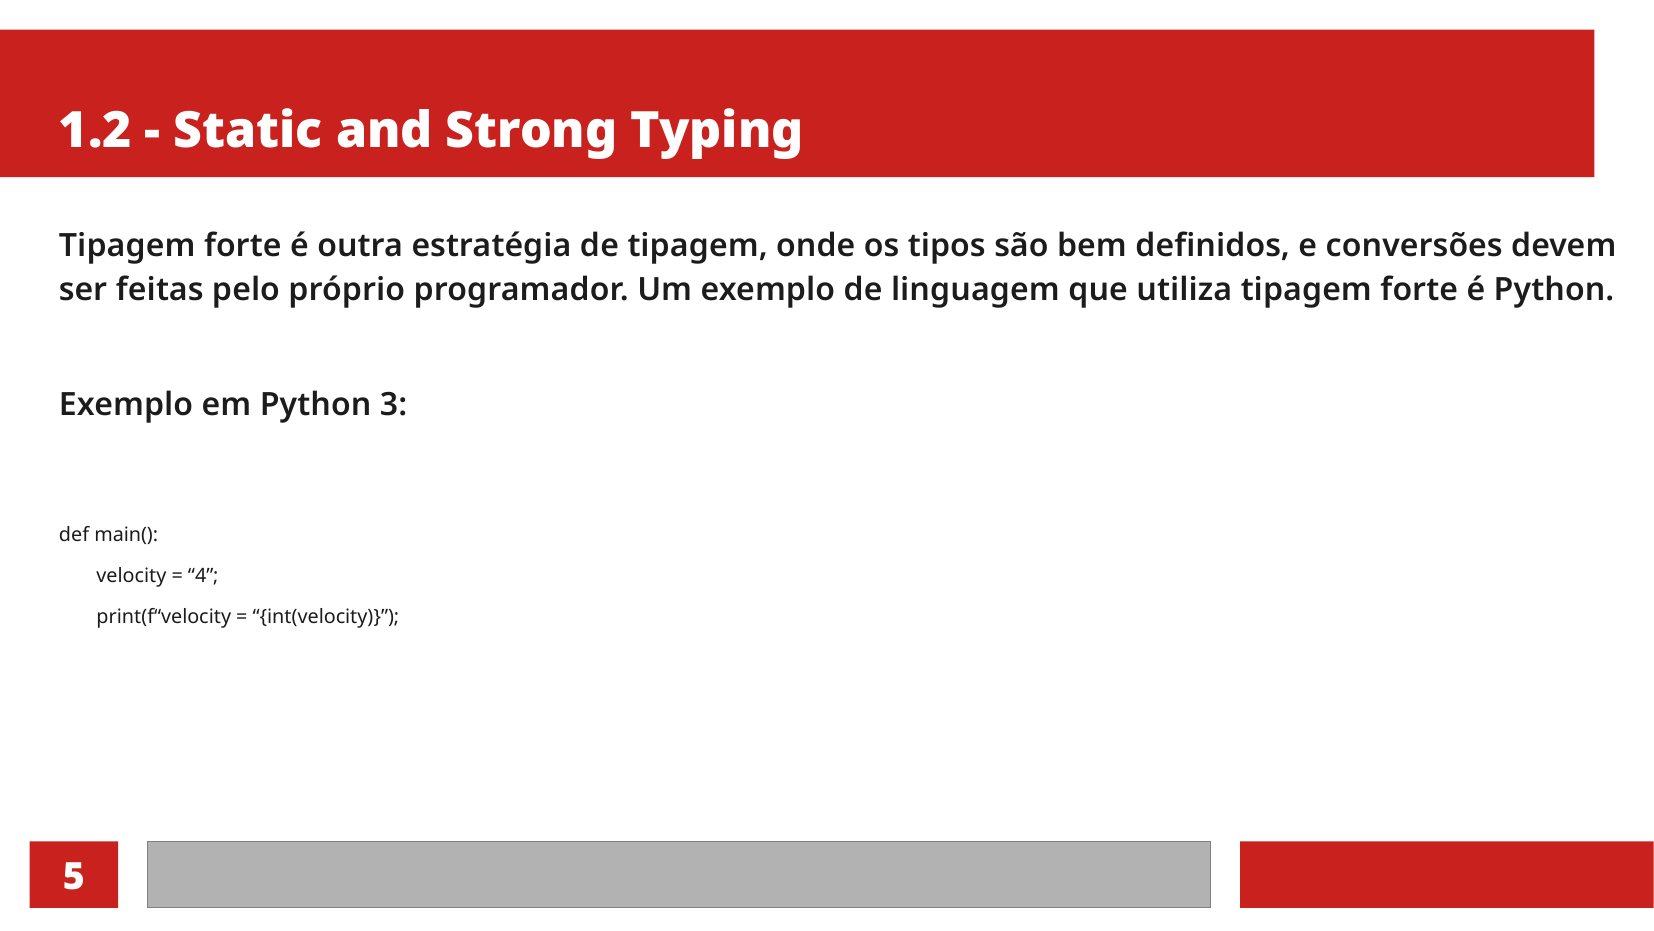

# 1.2 - Static and Strong Typing
Tipagem forte é outra estratégia de tipagem, onde os tipos são bem definidos, e conversões devem ser feitas pelo próprio programador. Um exemplo de linguagem que utiliza tipagem forte é Python.
Exemplo em Python 3:
def main():
velocity = “4”;
print(f“velocity = “{int(velocity)}”);
5